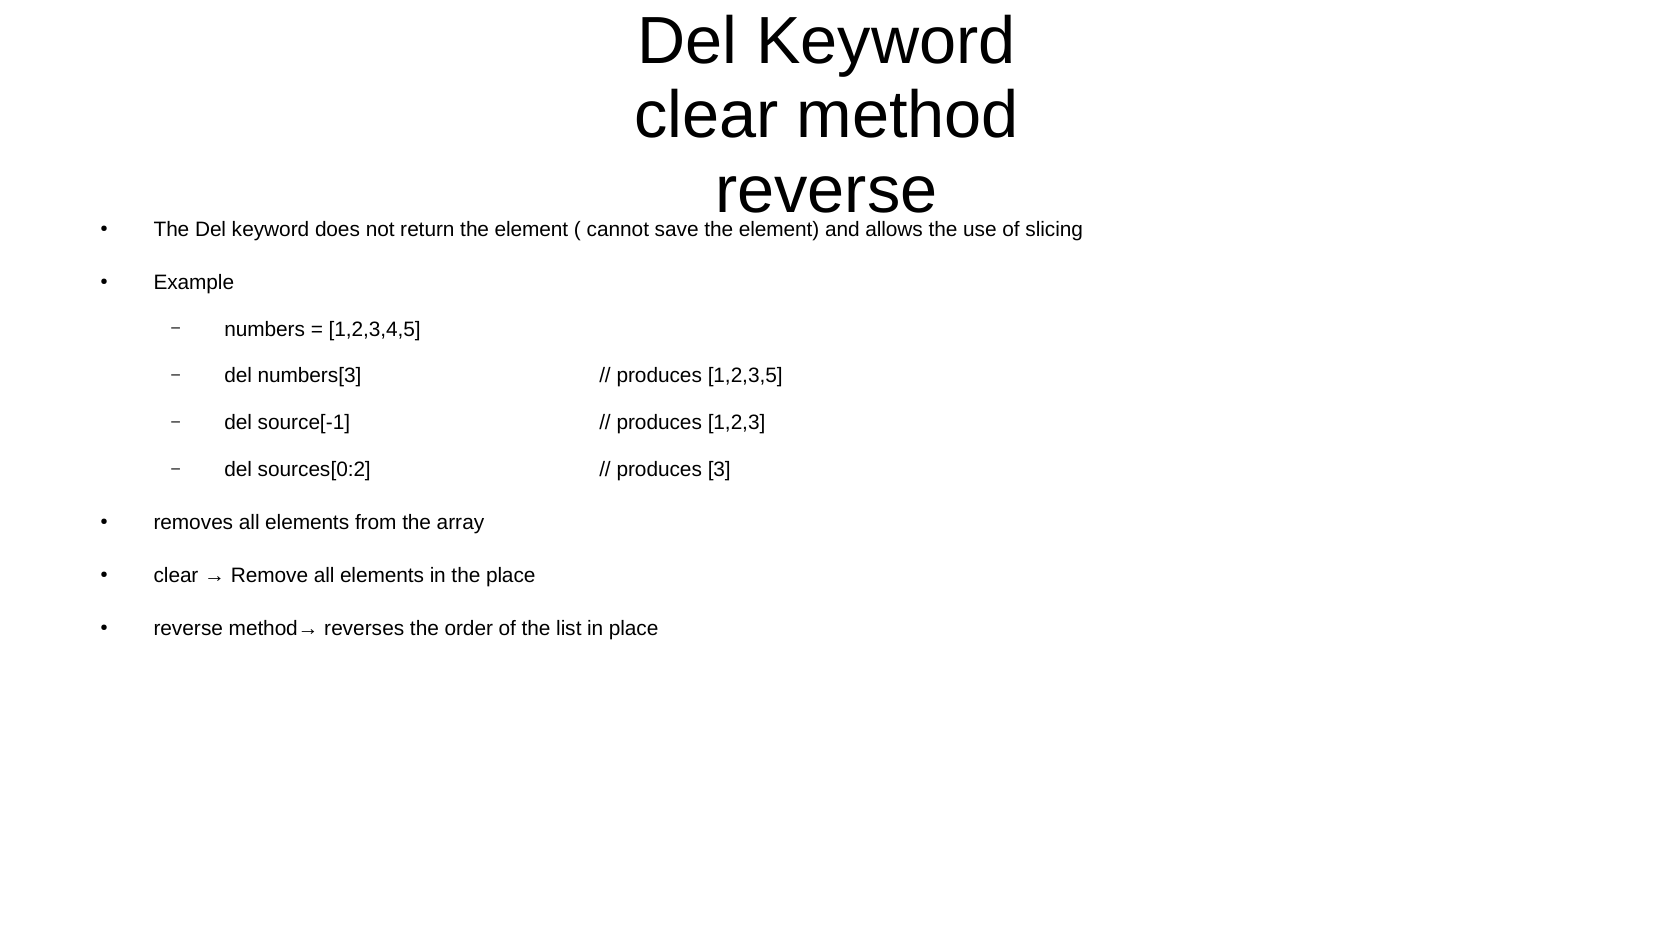

# Del Keyword clear method reverse
The Del keyword does not return the element ( cannot save the element) and allows the use of slicing
Example
numbers = [1,2,3,4,5]
del numbers[3] 				// produces [1,2,3,5]
del source[-1]				// produces [1,2,3]
del sources[0:2]				// produces [3]
removes all elements from the array
clear → Remove all elements in the place
reverse method→ reverses the order of the list in place